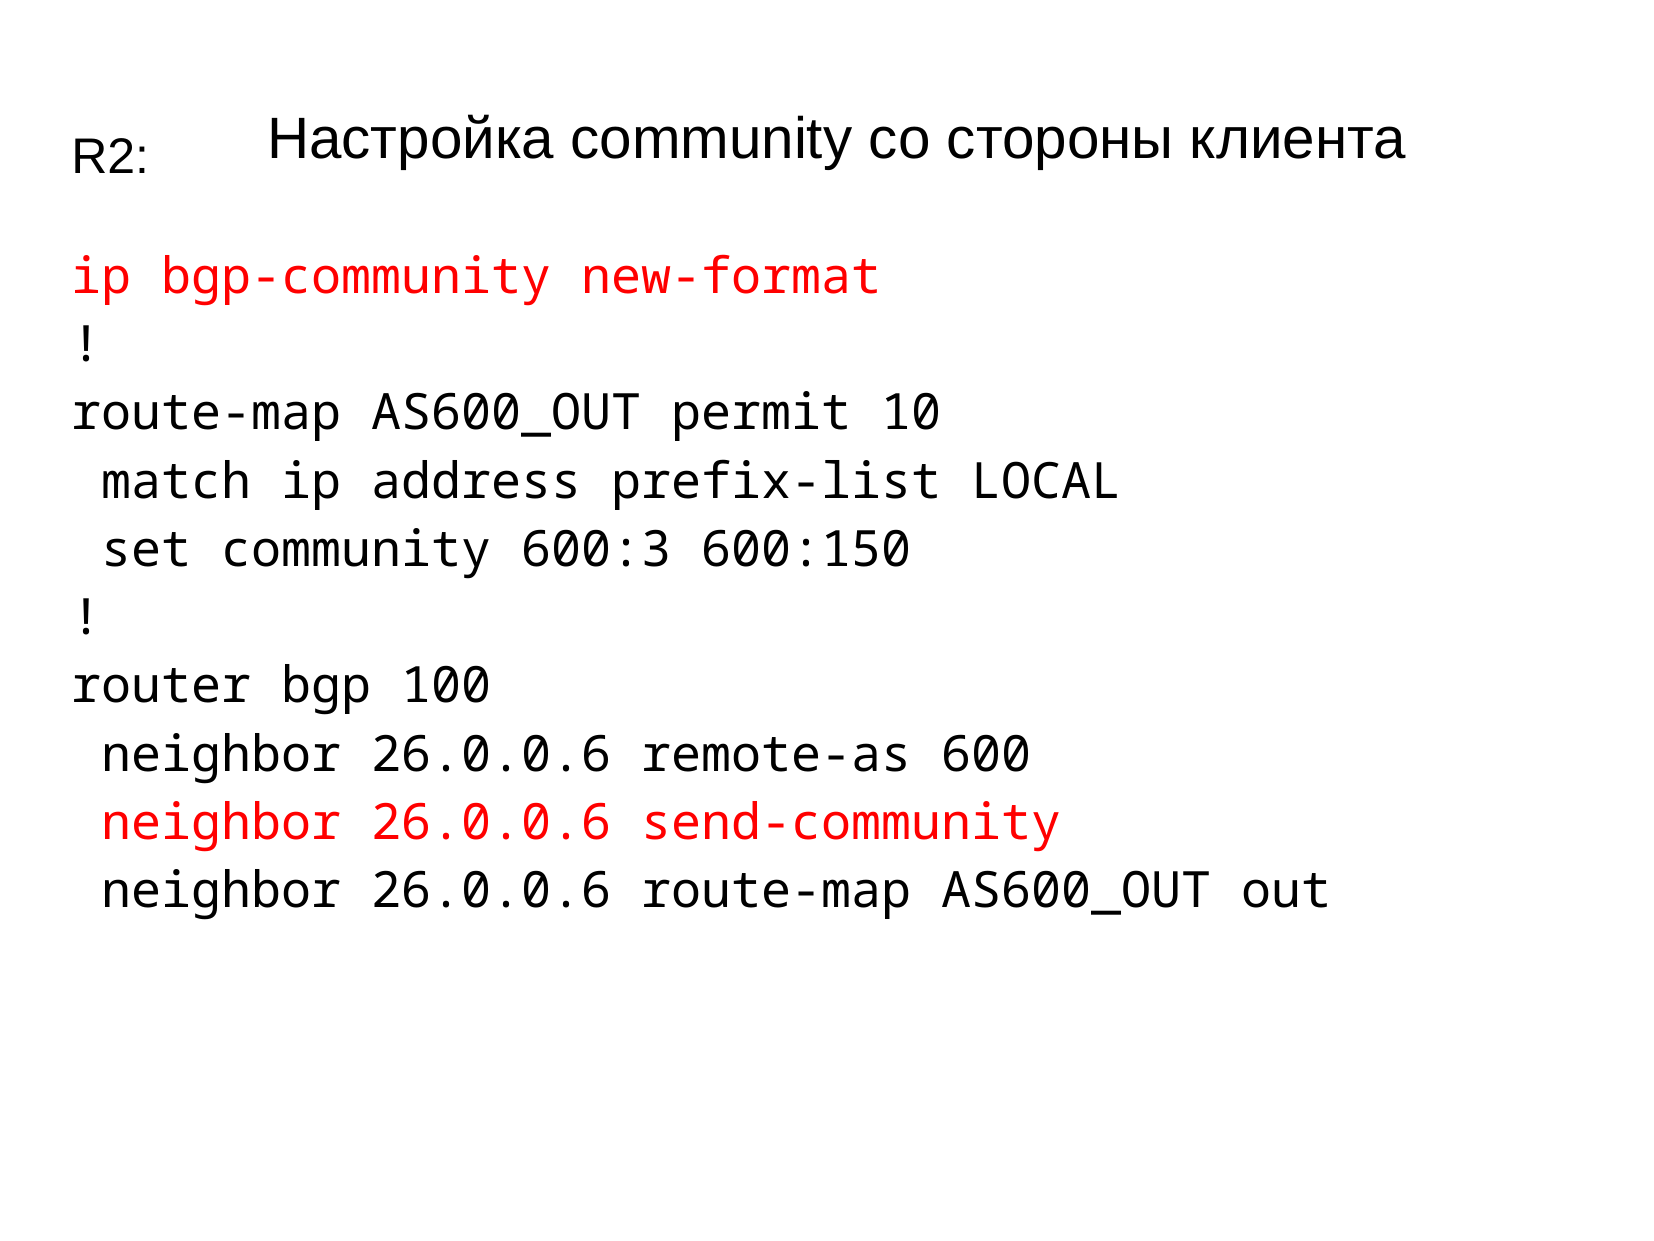

Настройка community со стороны клиента
# R2:
ip bgp-community new-format
!
route-map AS600_OUT permit 10
 match ip address prefix-list LOCAL
 set community 600:3 600:150
!
router bgp 100
 neighbor 26.0.0.6 remote-as 600
 neighbor 26.0.0.6 send-community
 neighbor 26.0.0.6 route-map AS600_OUT out